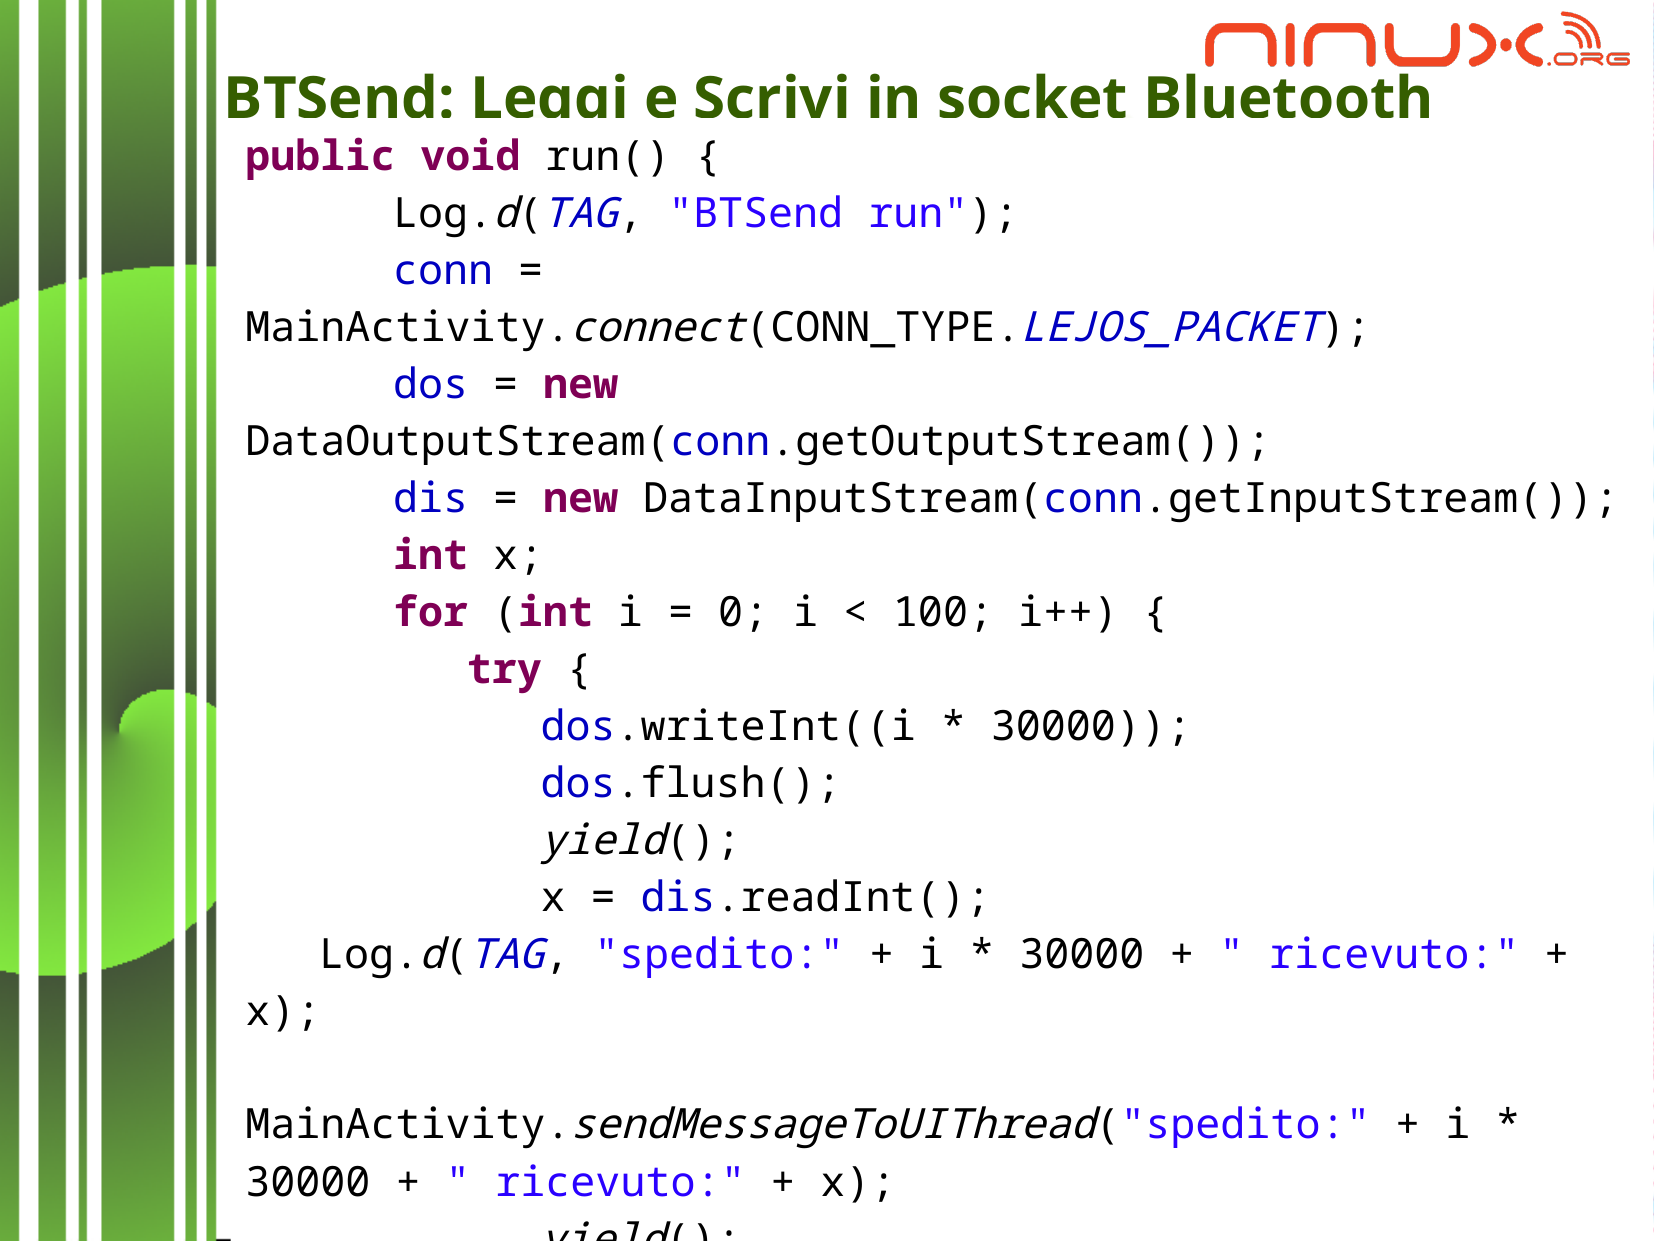

# BTSend: Leggi e Scrivi in socket Bluetooth
public void run() {
		Log.d(TAG, "BTSend run");
		conn = MainActivity.connect(CONN_TYPE.LEJOS_PACKET);
		dos = new DataOutputStream(conn.getOutputStream());
		dis = new DataInputStream(conn.getInputStream());
		int x;
		for (int i = 0; i < 100; i++) {
			try {
				dos.writeInt((i * 30000));
				dos.flush();
				yield();
				x = dis.readInt();
	Log.d(TAG, "spedito:" + i * 30000 + " ricevuto:" + x);
				MainActivity.sendMessageToUIThread("spedito:" + i * 30000 + " ricevuto:" + x);
				yield();
			} catch (IOException e) {
				Log.e(TAG, "Error ... ", e);
			}
		}
		closeConnection();
	}